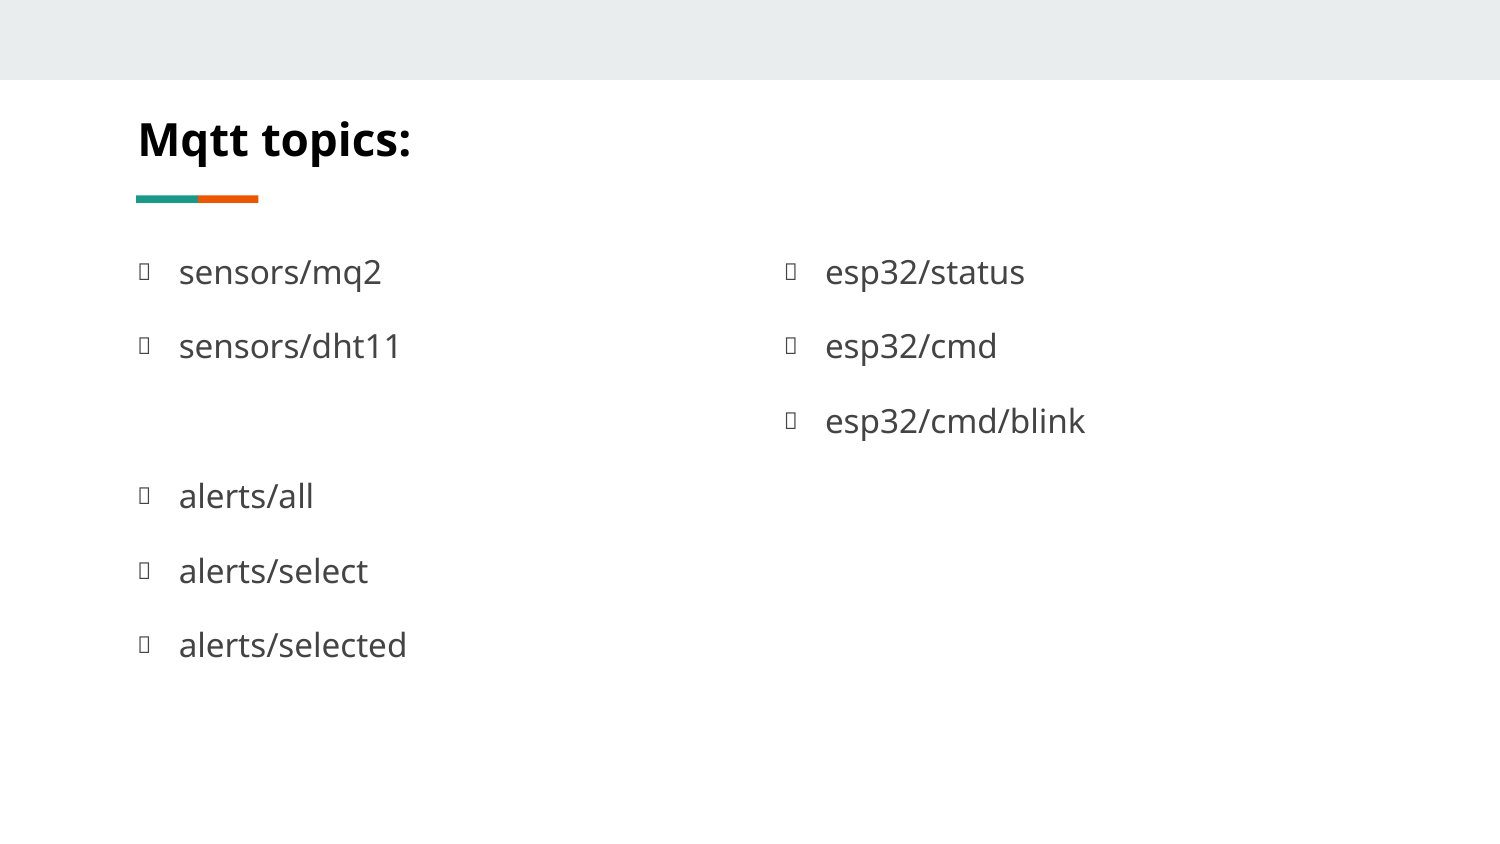

# Mqtt topics:
sensors/mq2
sensors/dht11
alerts/all
alerts/select
alerts/selected
esp32/status
esp32/cmd
esp32/cmd/blink